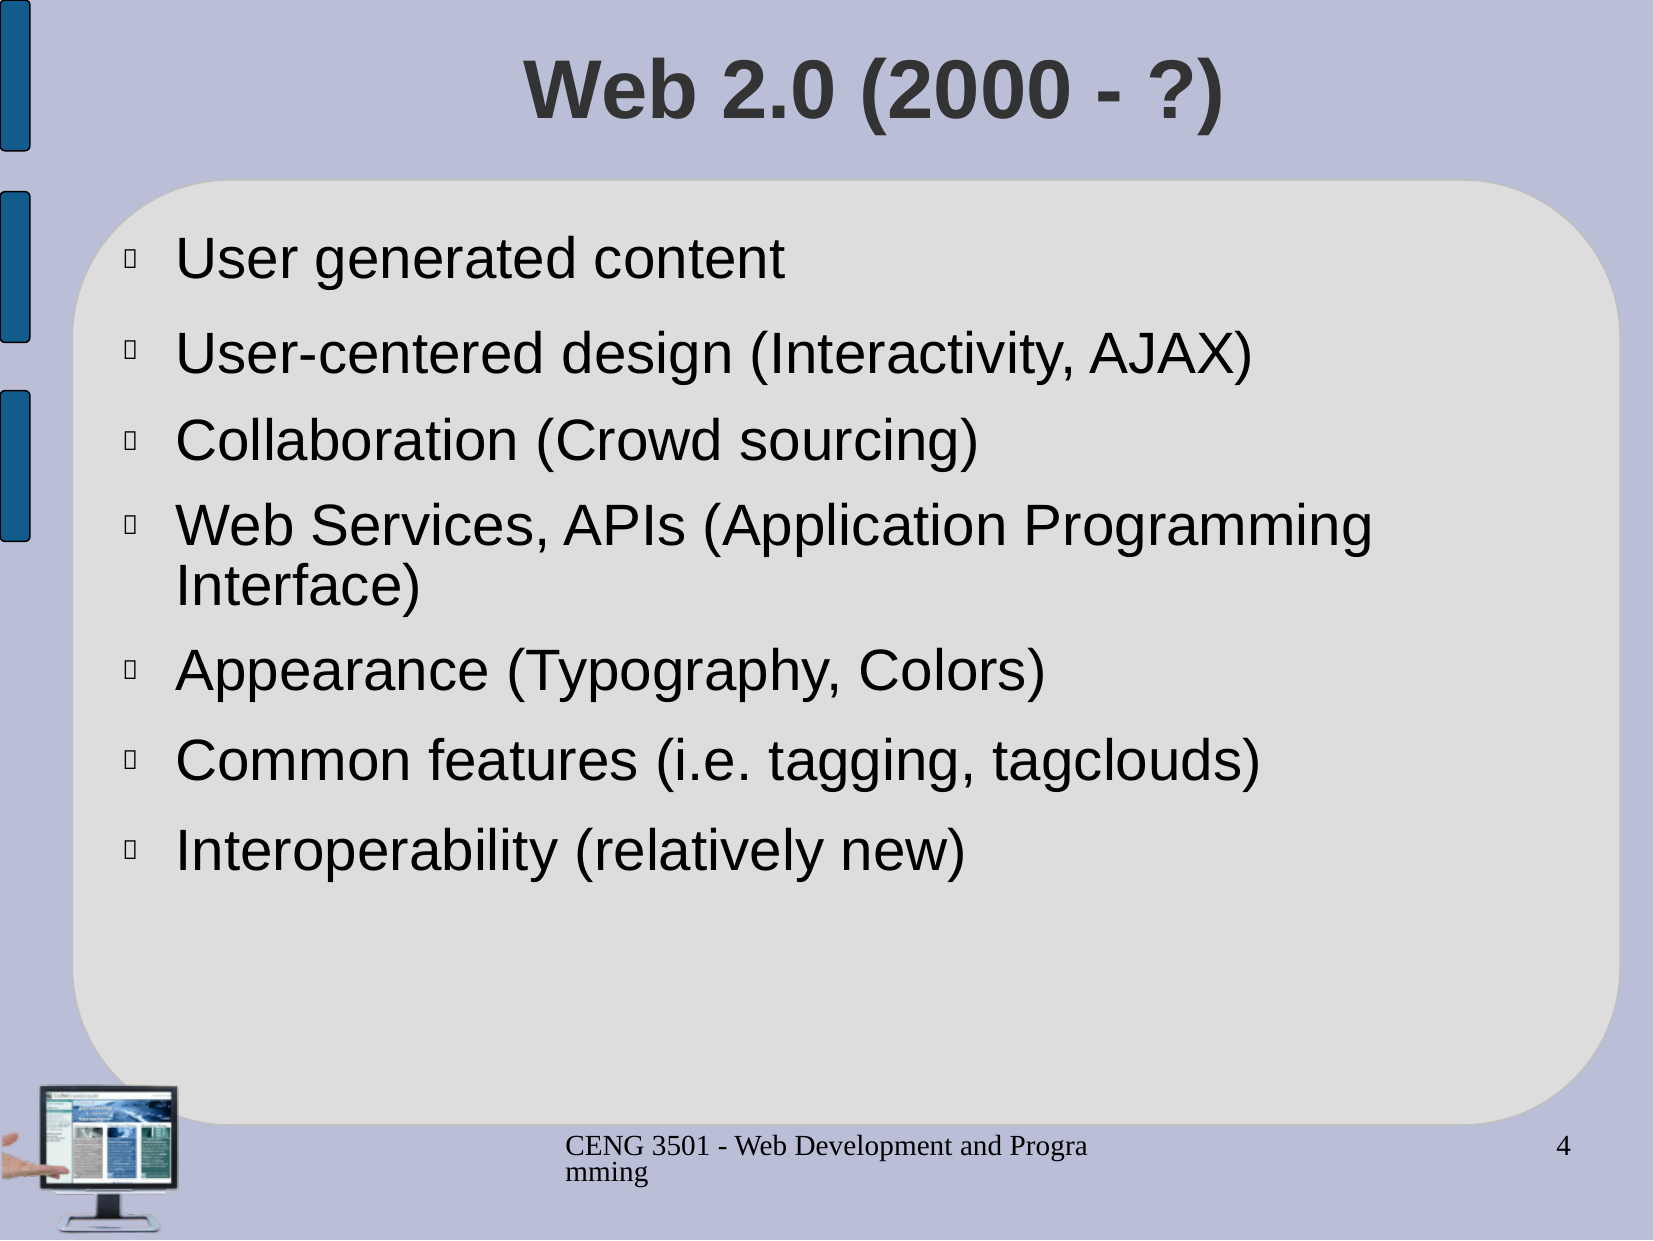

# Web 2.0 (2000 - ?)
User generated content
User-centered design (Interactivity, AJAX)‏
Collaboration (Crowd sourcing)
Web Services, APIs (Application Programming Interface)
Appearance (Typography, Colors)
Common features (i.e. tagging, tagclouds)
Interoperability (relatively new)
CENG 3501 - Web Development and Programming
4